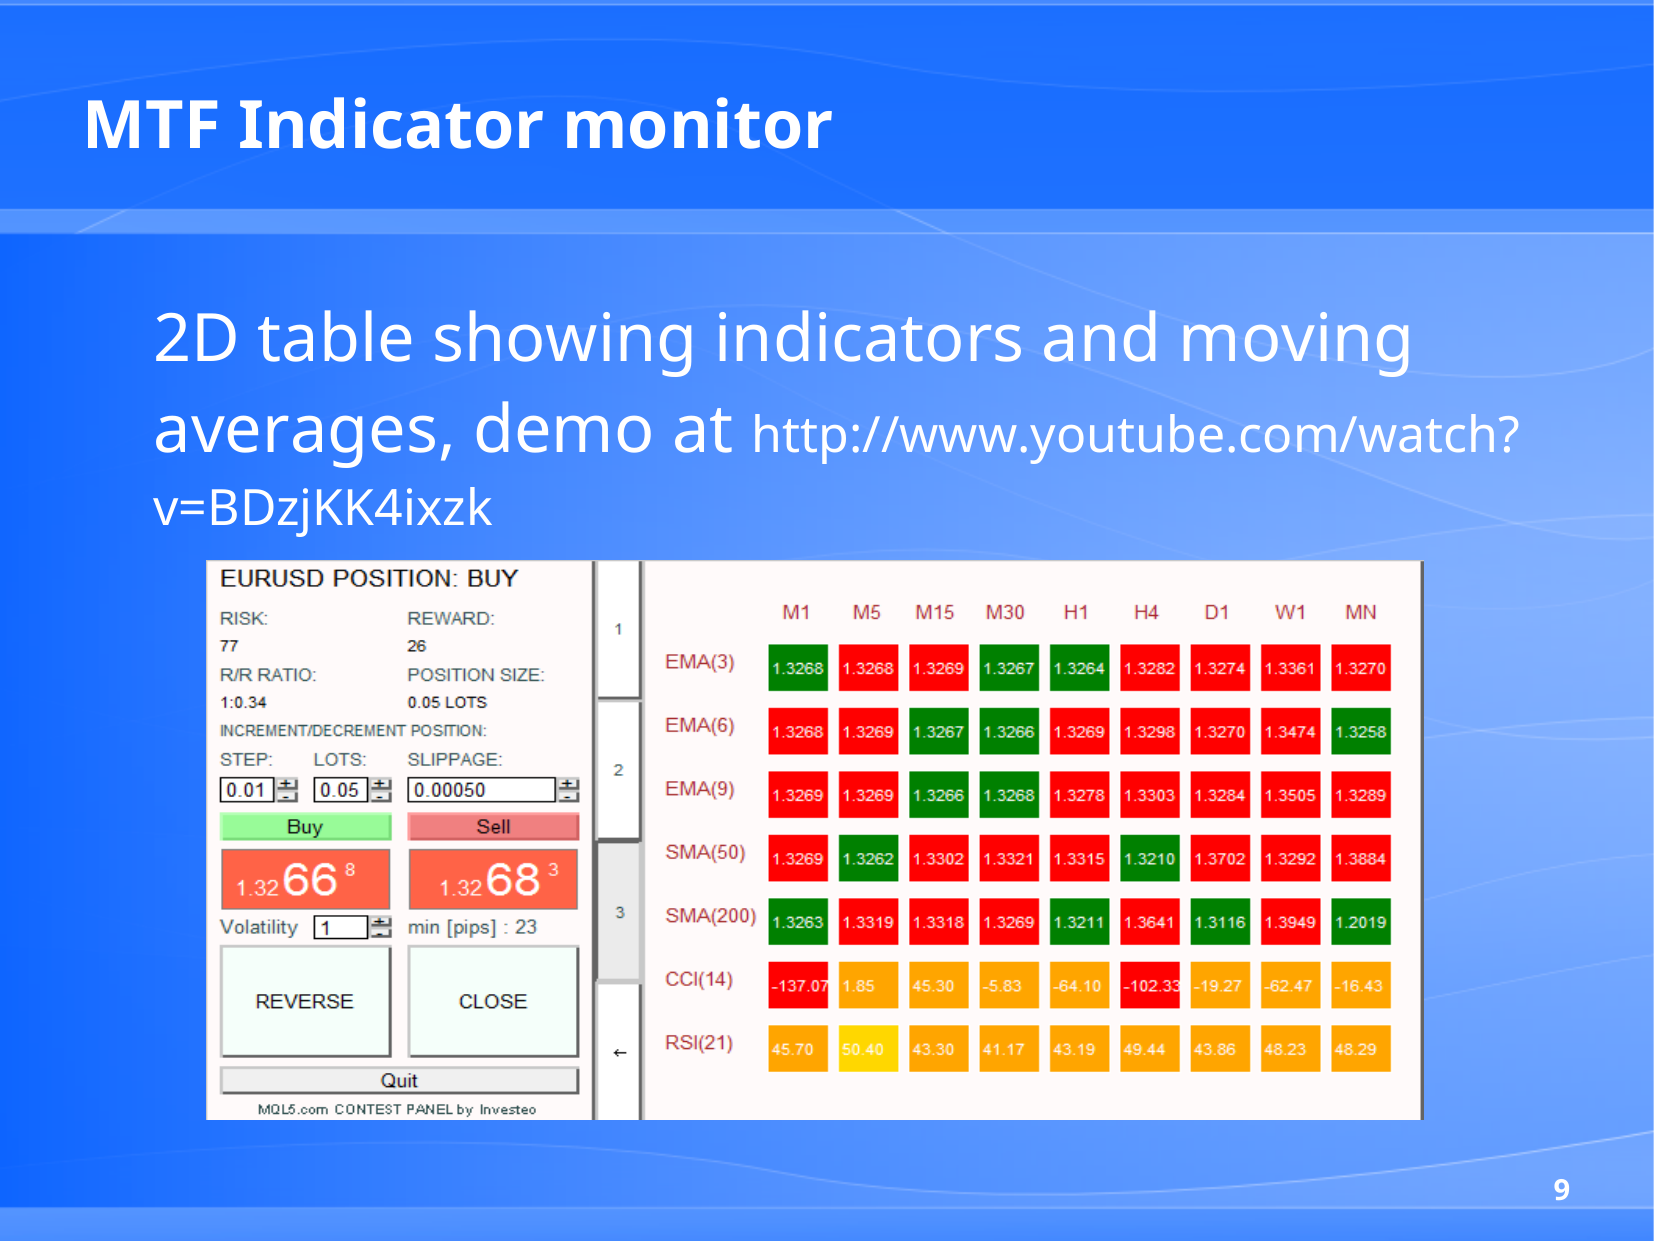

# MTF Indicator monitor
2D table showing indicators and moving averages, demo at http://www.youtube.com/watch?v=BDzjKK4ixzk
9